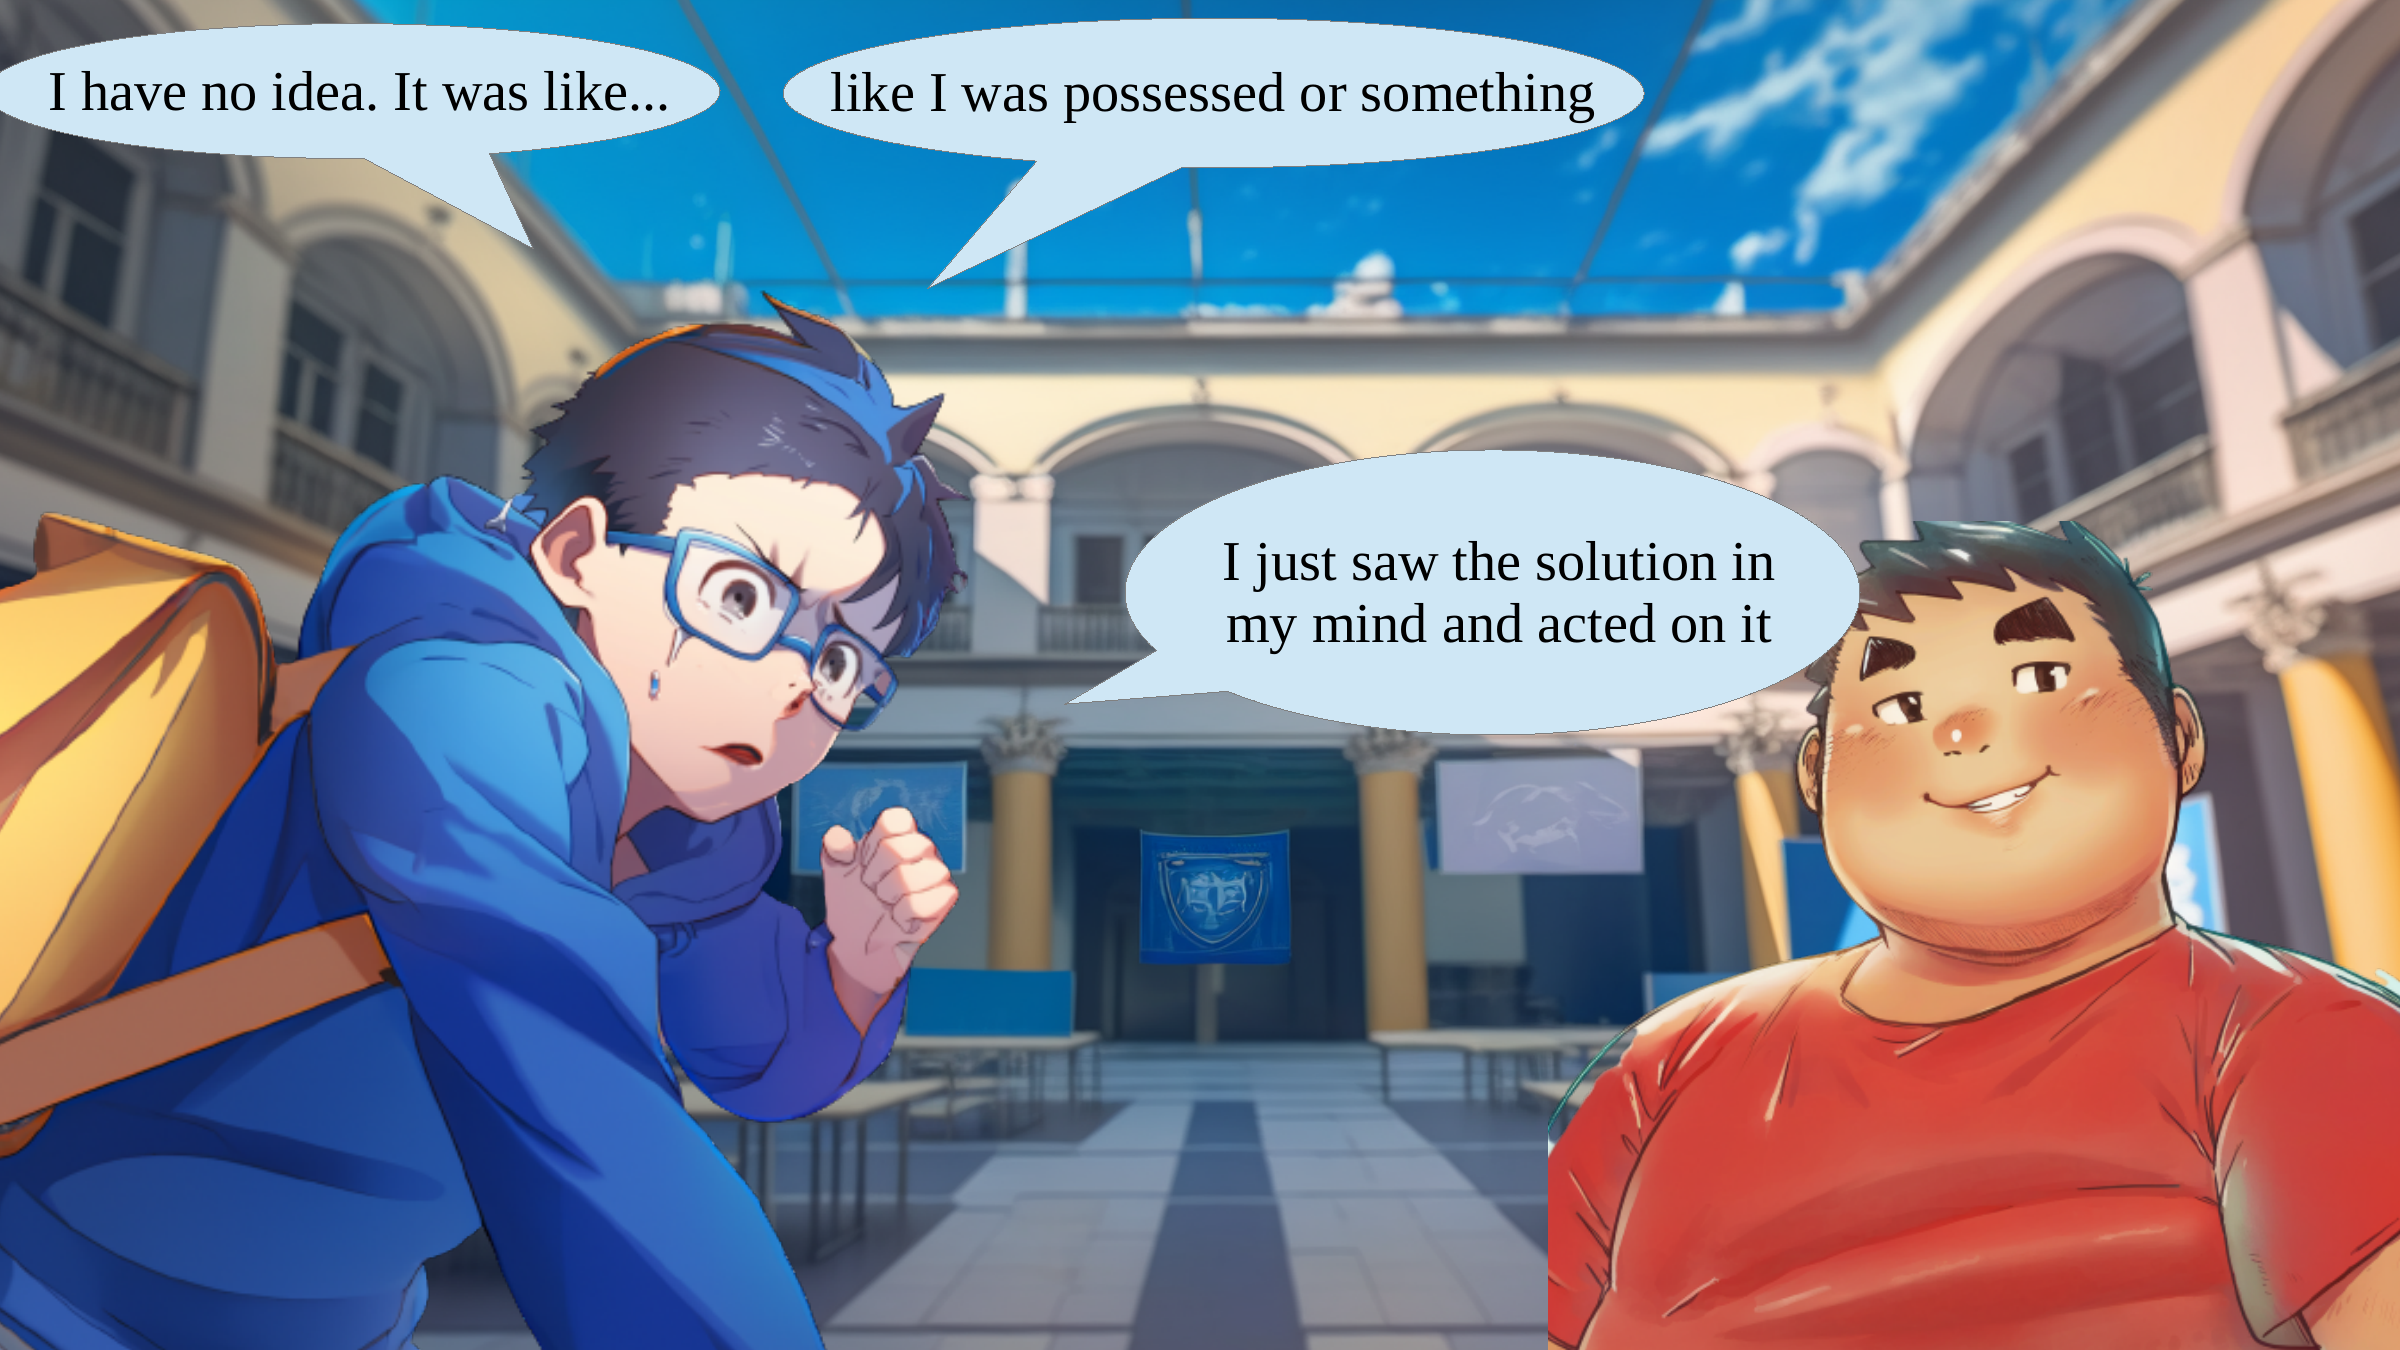

like I was possessed or something
 I have no idea. It was like...
 I just saw the solution in
 my mind and acted on it